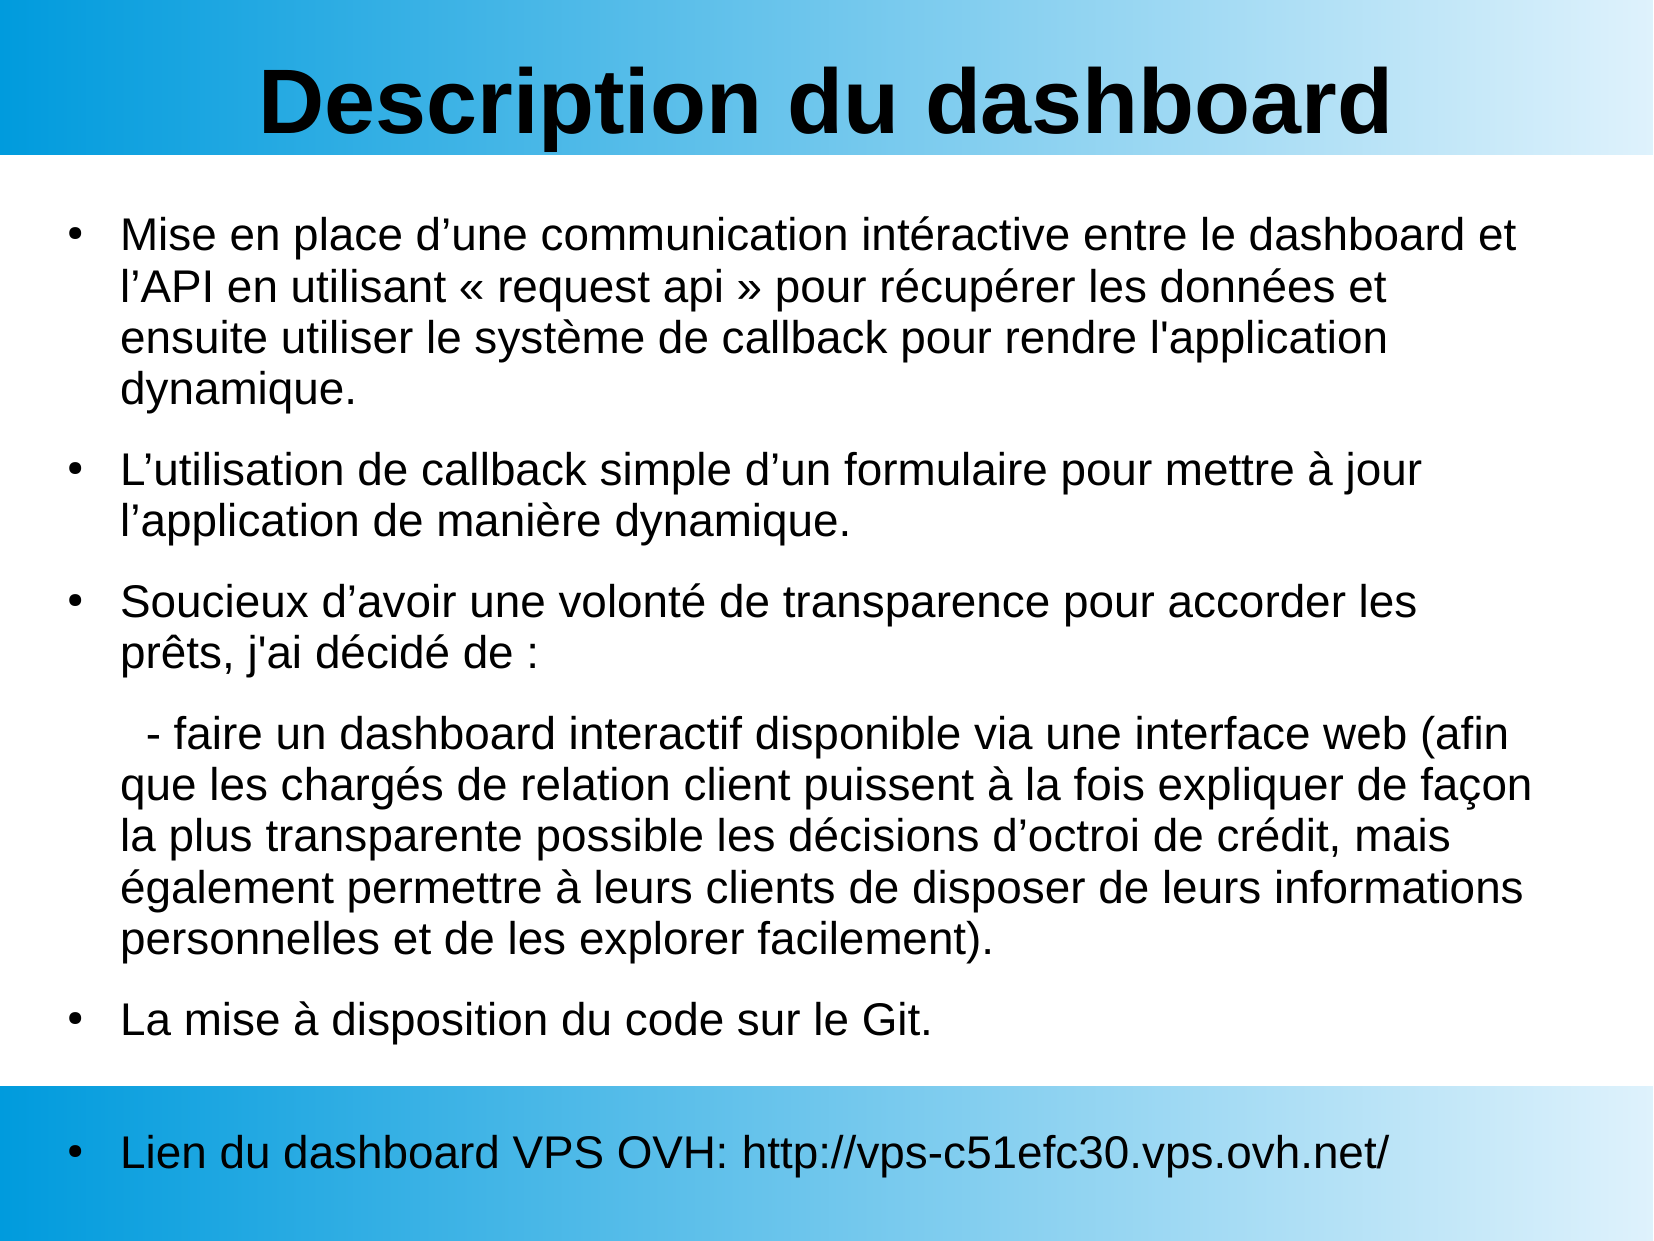

# Description du dashboard
Mise en place d’une communication intéractive entre le dashboard et l’API en utilisant « request api » pour récupérer les données et ensuite utiliser le système de callback pour rendre l'application dynamique.
L’utilisation de callback simple d’un formulaire pour mettre à jour l’application de manière dynamique.
Soucieux d’avoir une volonté de transparence pour accorder les prêts, j'ai décidé de :
 - faire un dashboard interactif disponible via une interface web (afin que les chargés de relation client puissent à la fois expliquer de façon la plus transparente possible les décisions d’octroi de crédit, mais également permettre à leurs clients de disposer de leurs informations personnelles et de les explorer facilement).
La mise à disposition du code sur le Git.
Lien du dashboard VPS OVH: http://vps-c51efc30.vps.ovh.net/